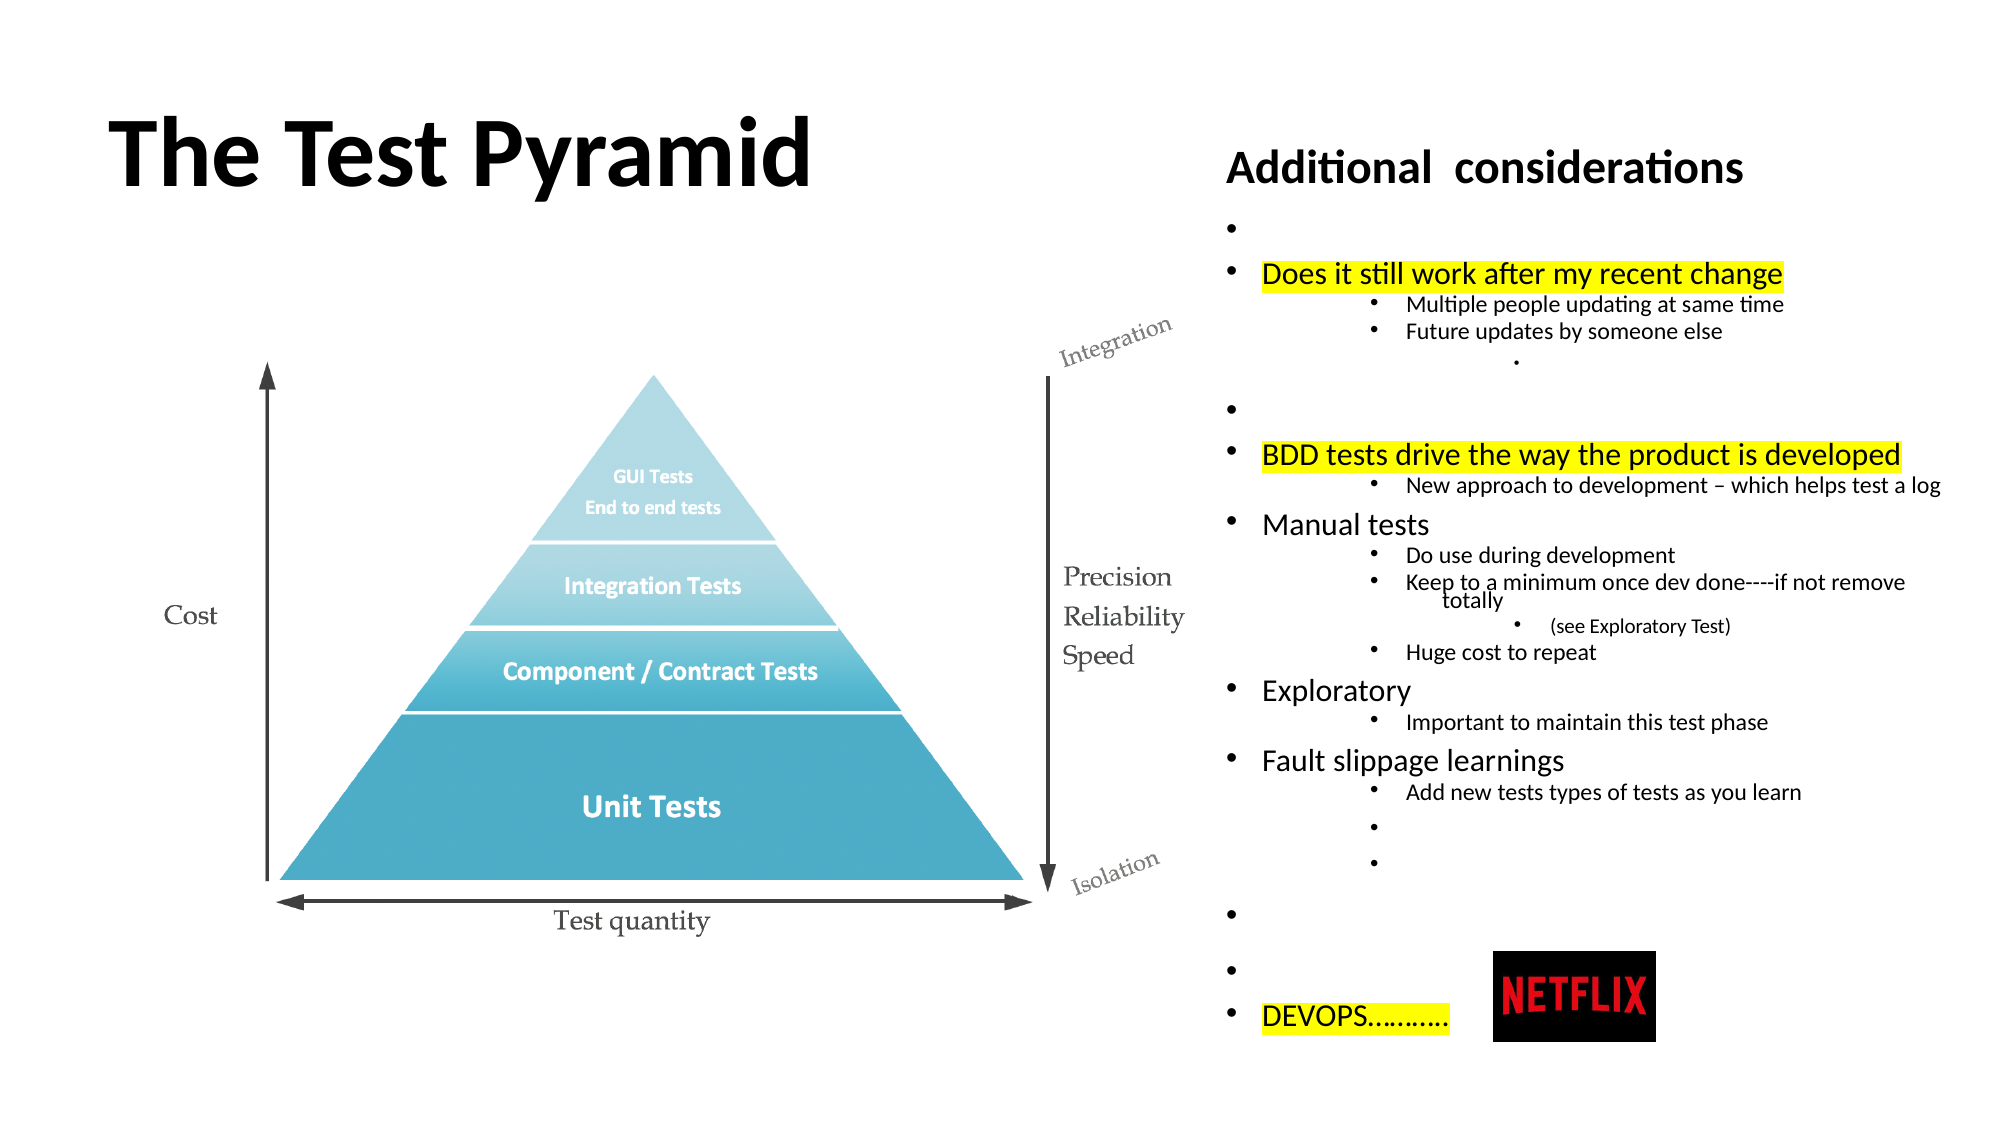

The Test Pyramid
# Additional considerations
Does it still work after my recent change
Multiple people updating at same time
Future updates by someone else
BDD tests drive the way the product is developed
New approach to development – which helps test a log
Manual tests
Do use during development
Keep to a minimum once dev done----if not remove totally
(see Exploratory Test)
Huge cost to repeat
Exploratory
Important to maintain this test phase
Fault slippage learnings
Add new tests types of tests as you learn
DEVOPS………..